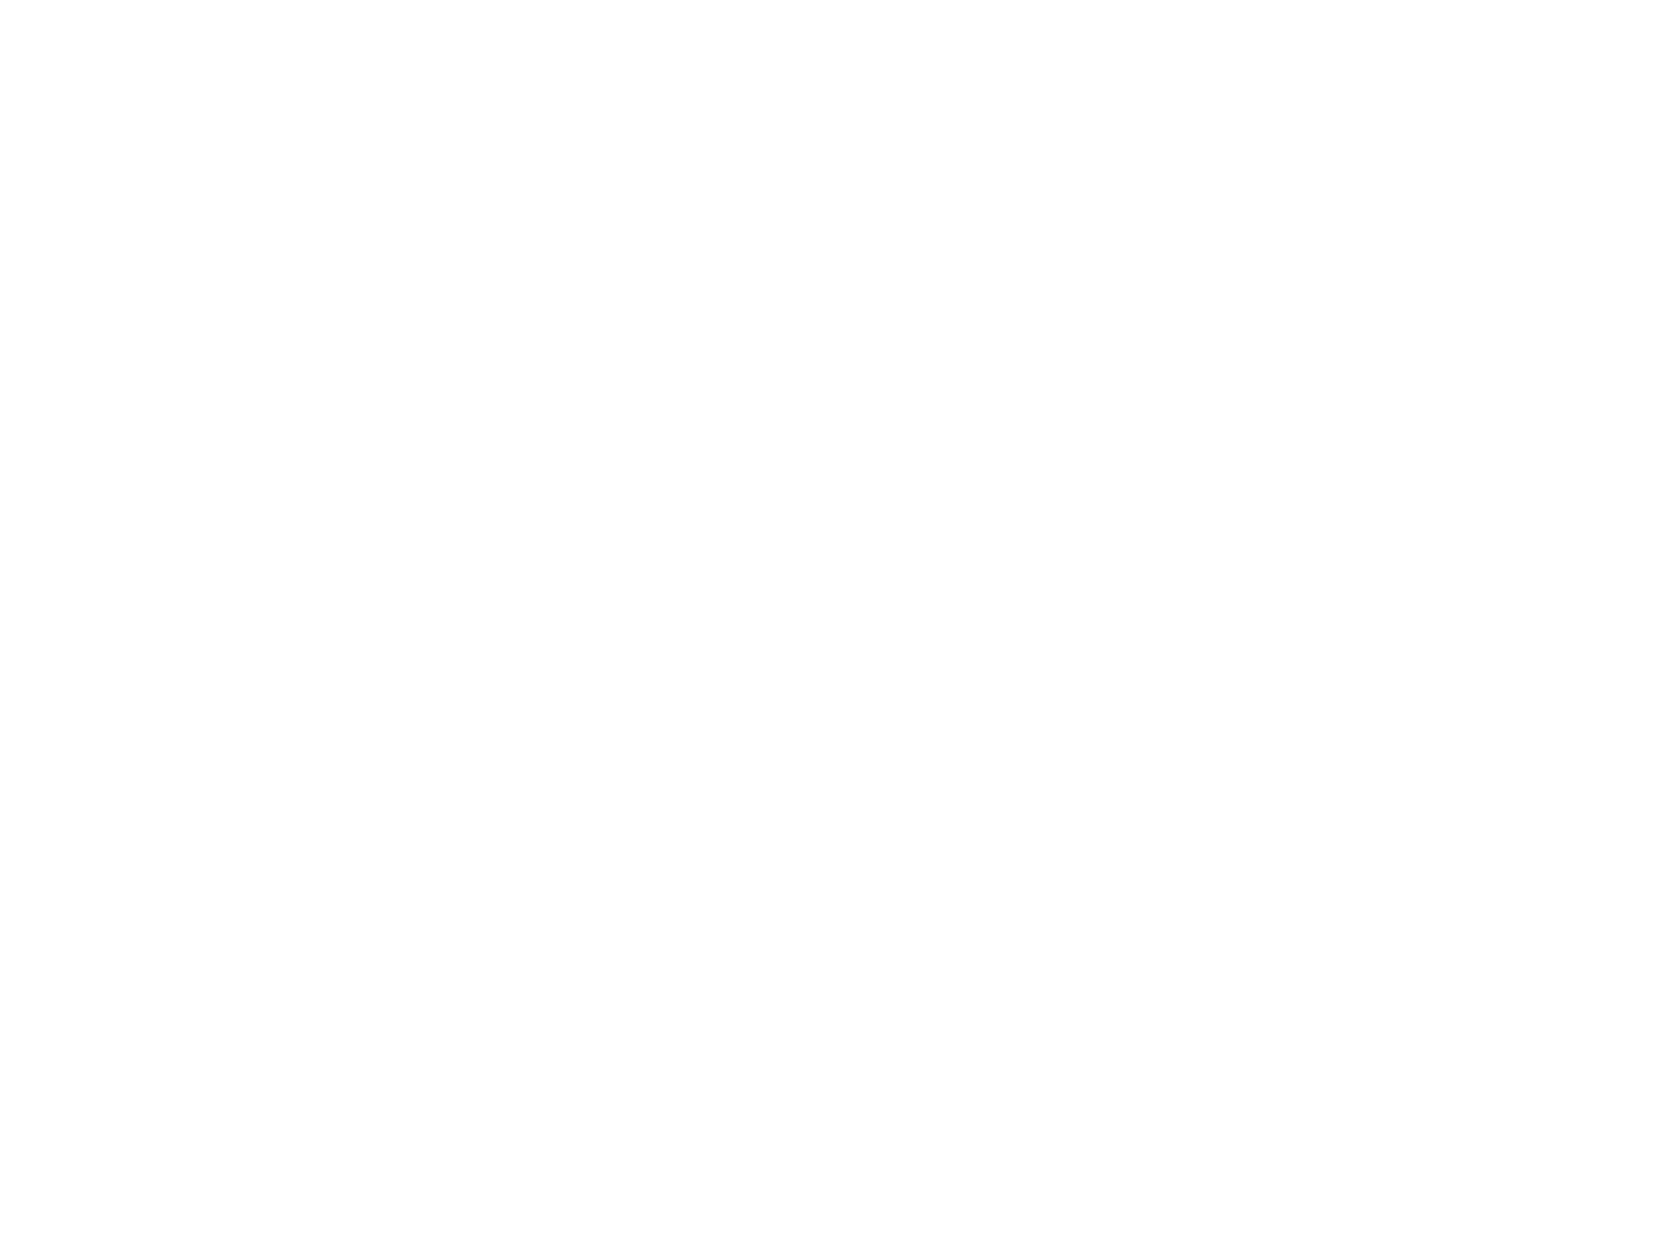

# Vera Rubin 1928 - 2016
Henrietta Leavitt
1868 - 1921